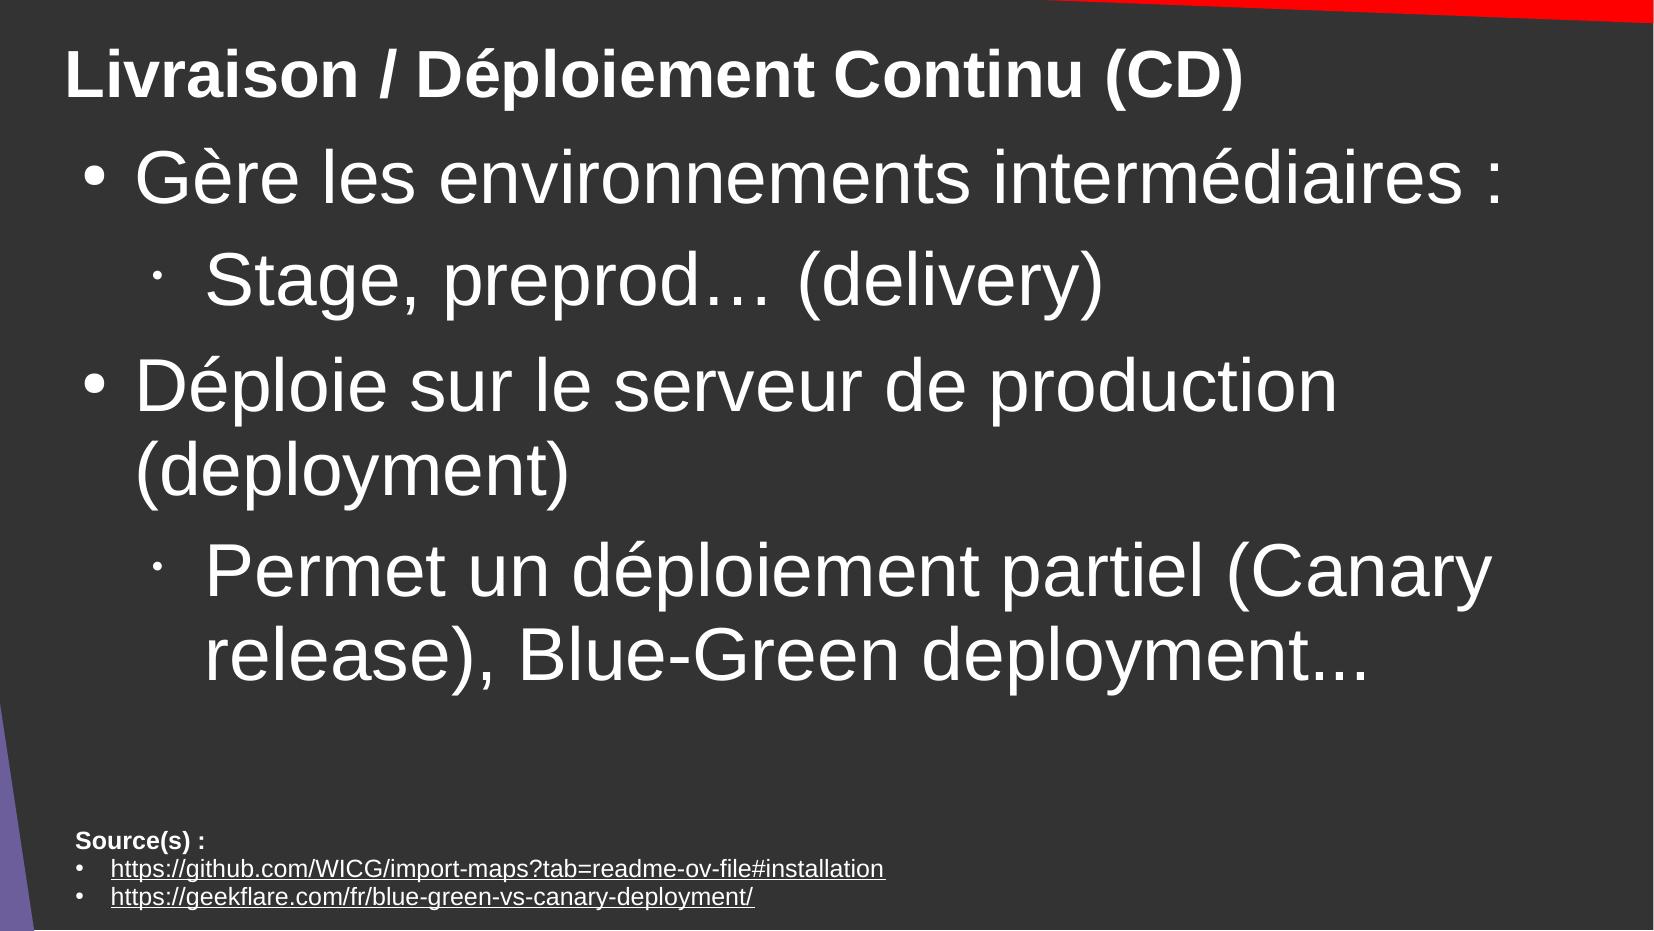

# Livraison / Déploiement Continu (CD)
Gère les environnements intermédiaires :
Stage, preprod… (delivery)
Déploie sur le serveur de production (deployment)
Permet un déploiement partiel (Canary release), Blue-Green deployment...
Source(s) :
https://github.com/WICG/import-maps?tab=readme-ov-file#installation
https://geekflare.com/fr/blue-green-vs-canary-deployment/